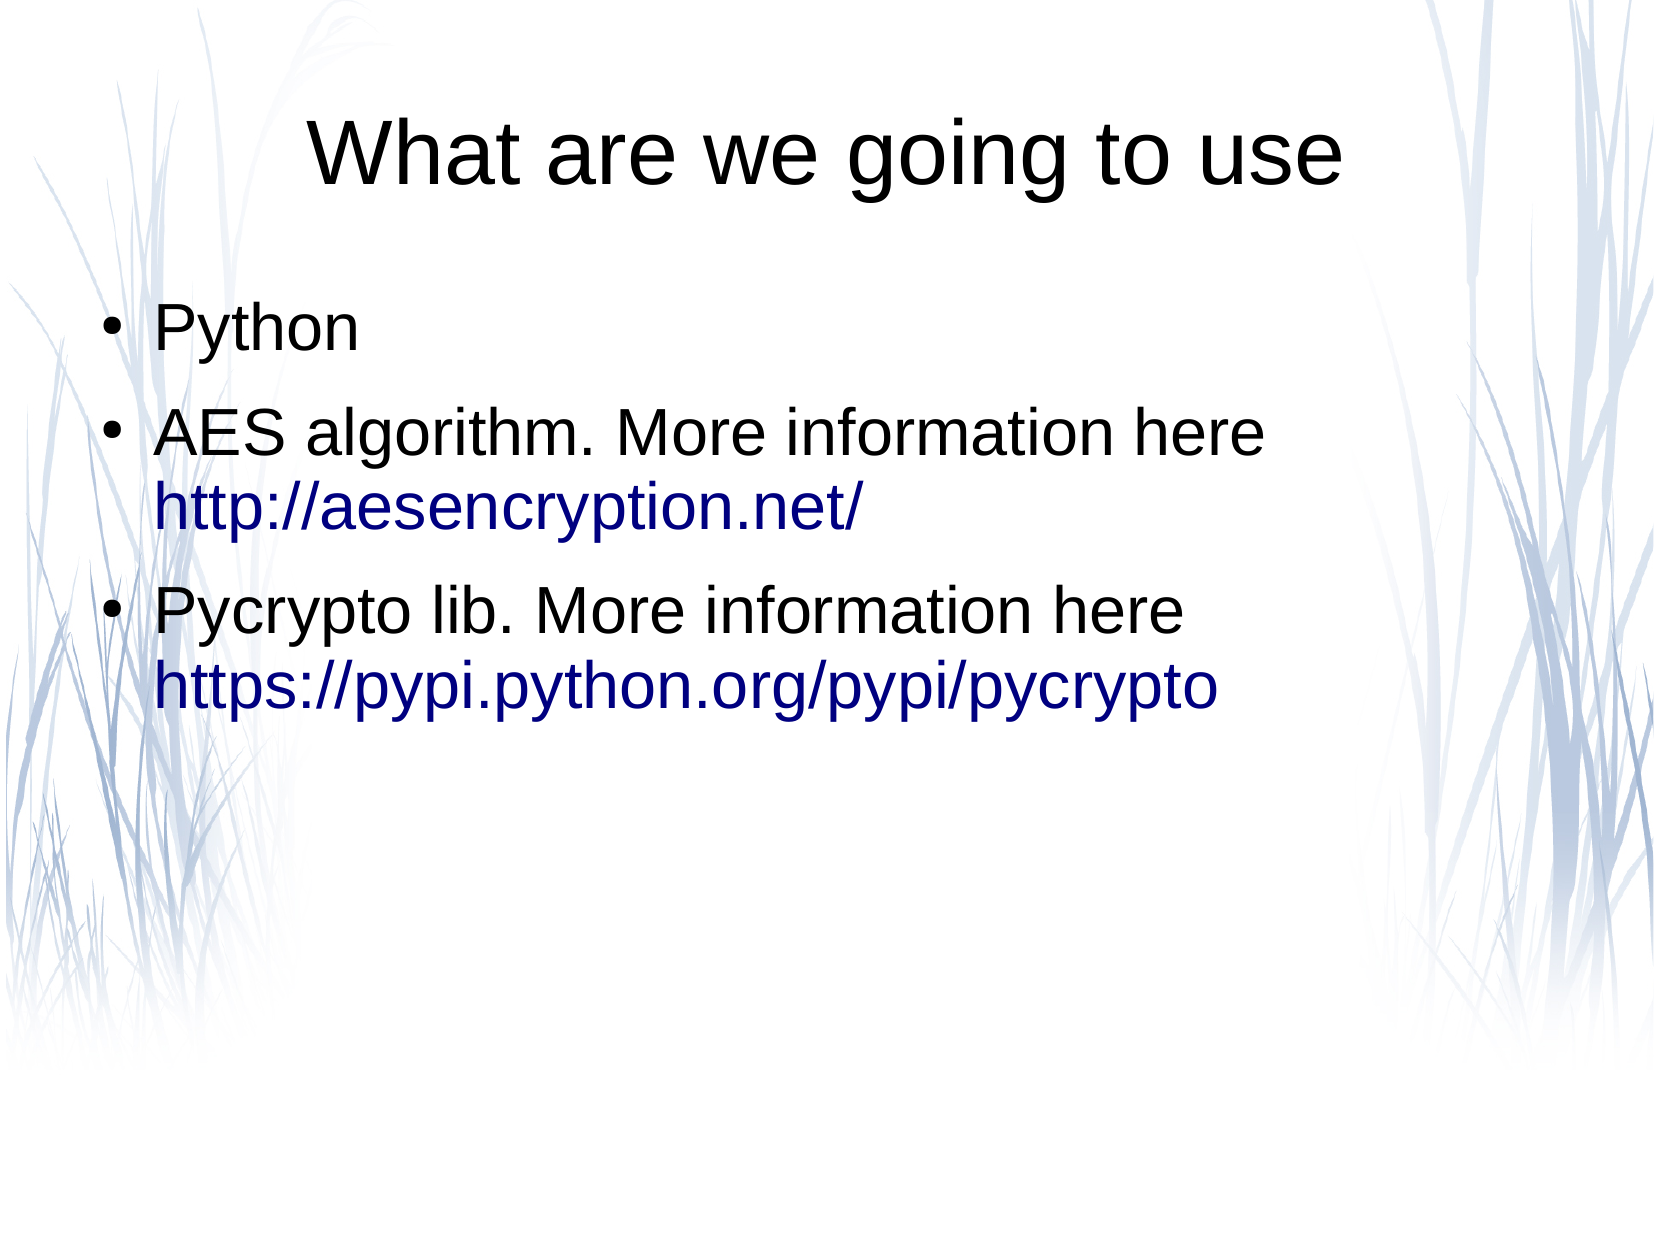

# What are we going to use
Python
AES algorithm. More information here http://aesencryption.net/
Pycrypto lib. More information here https://pypi.python.org/pypi/pycrypto